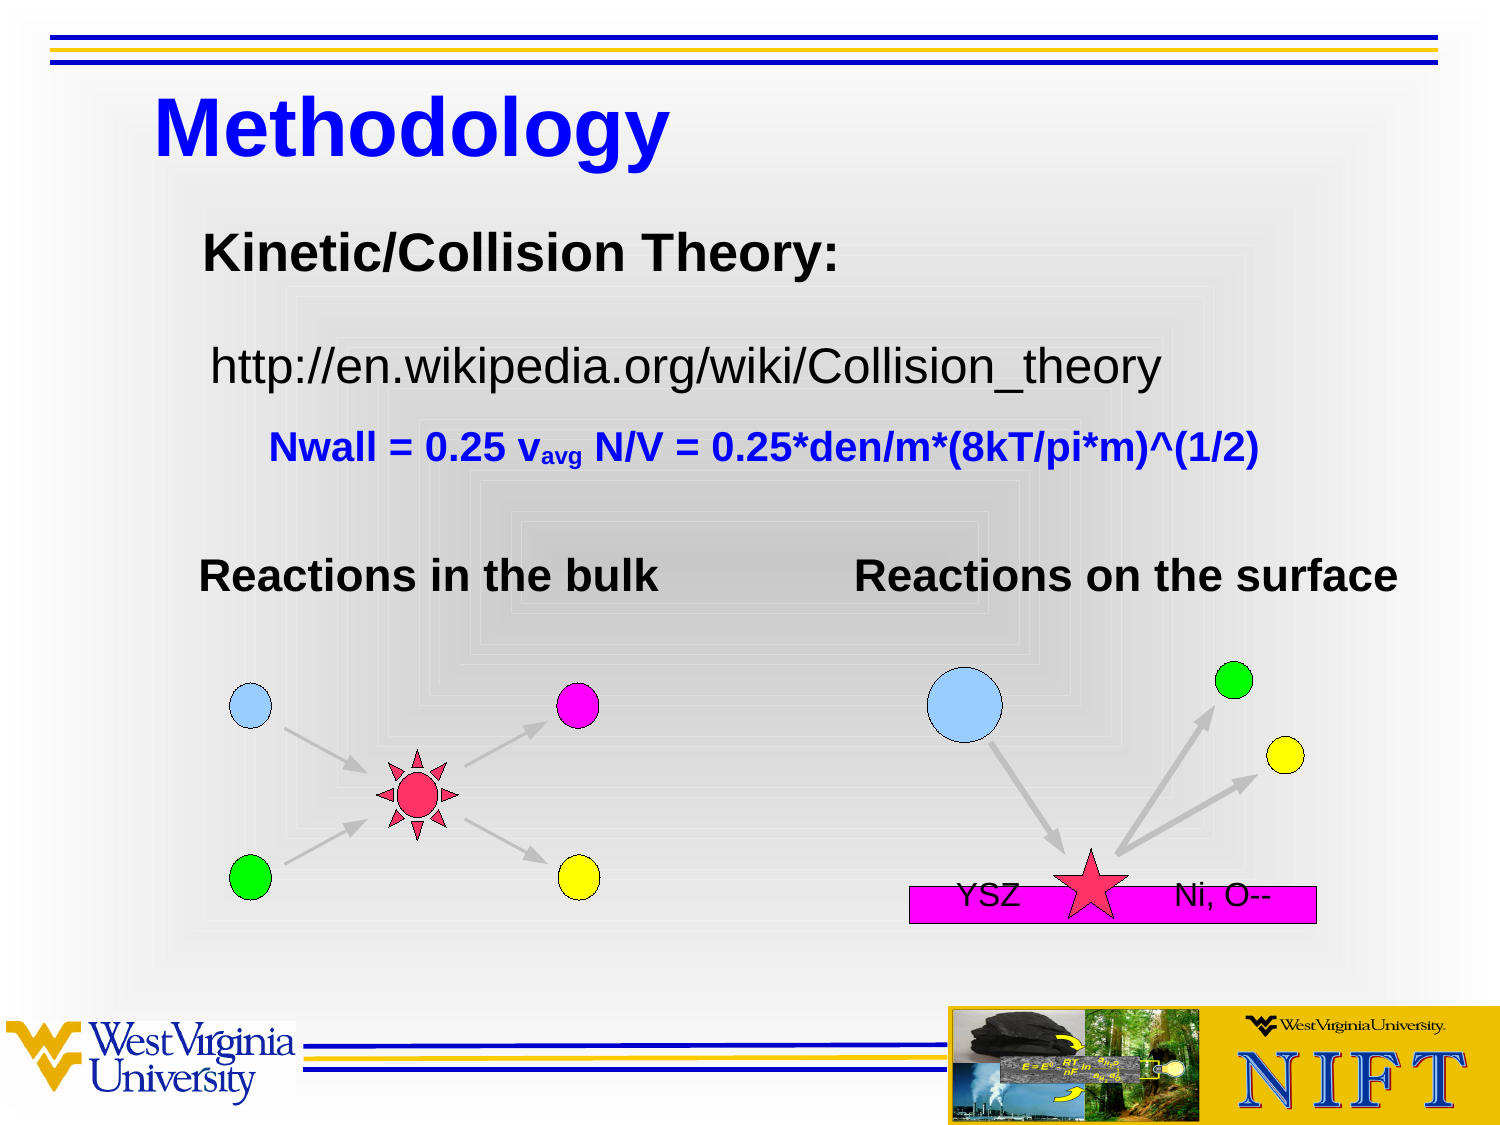

Methodology
Kinetic/Collision Theory:
# http://en.wikipedia.org/wiki/Collision_theory
 Nwall = 0.25 vavg N/V = 0.25*den/m*(8kT/pi*m)^(1/2)
Reactions in the bulk
Reactions on the surface
YSZ
Ni, O--